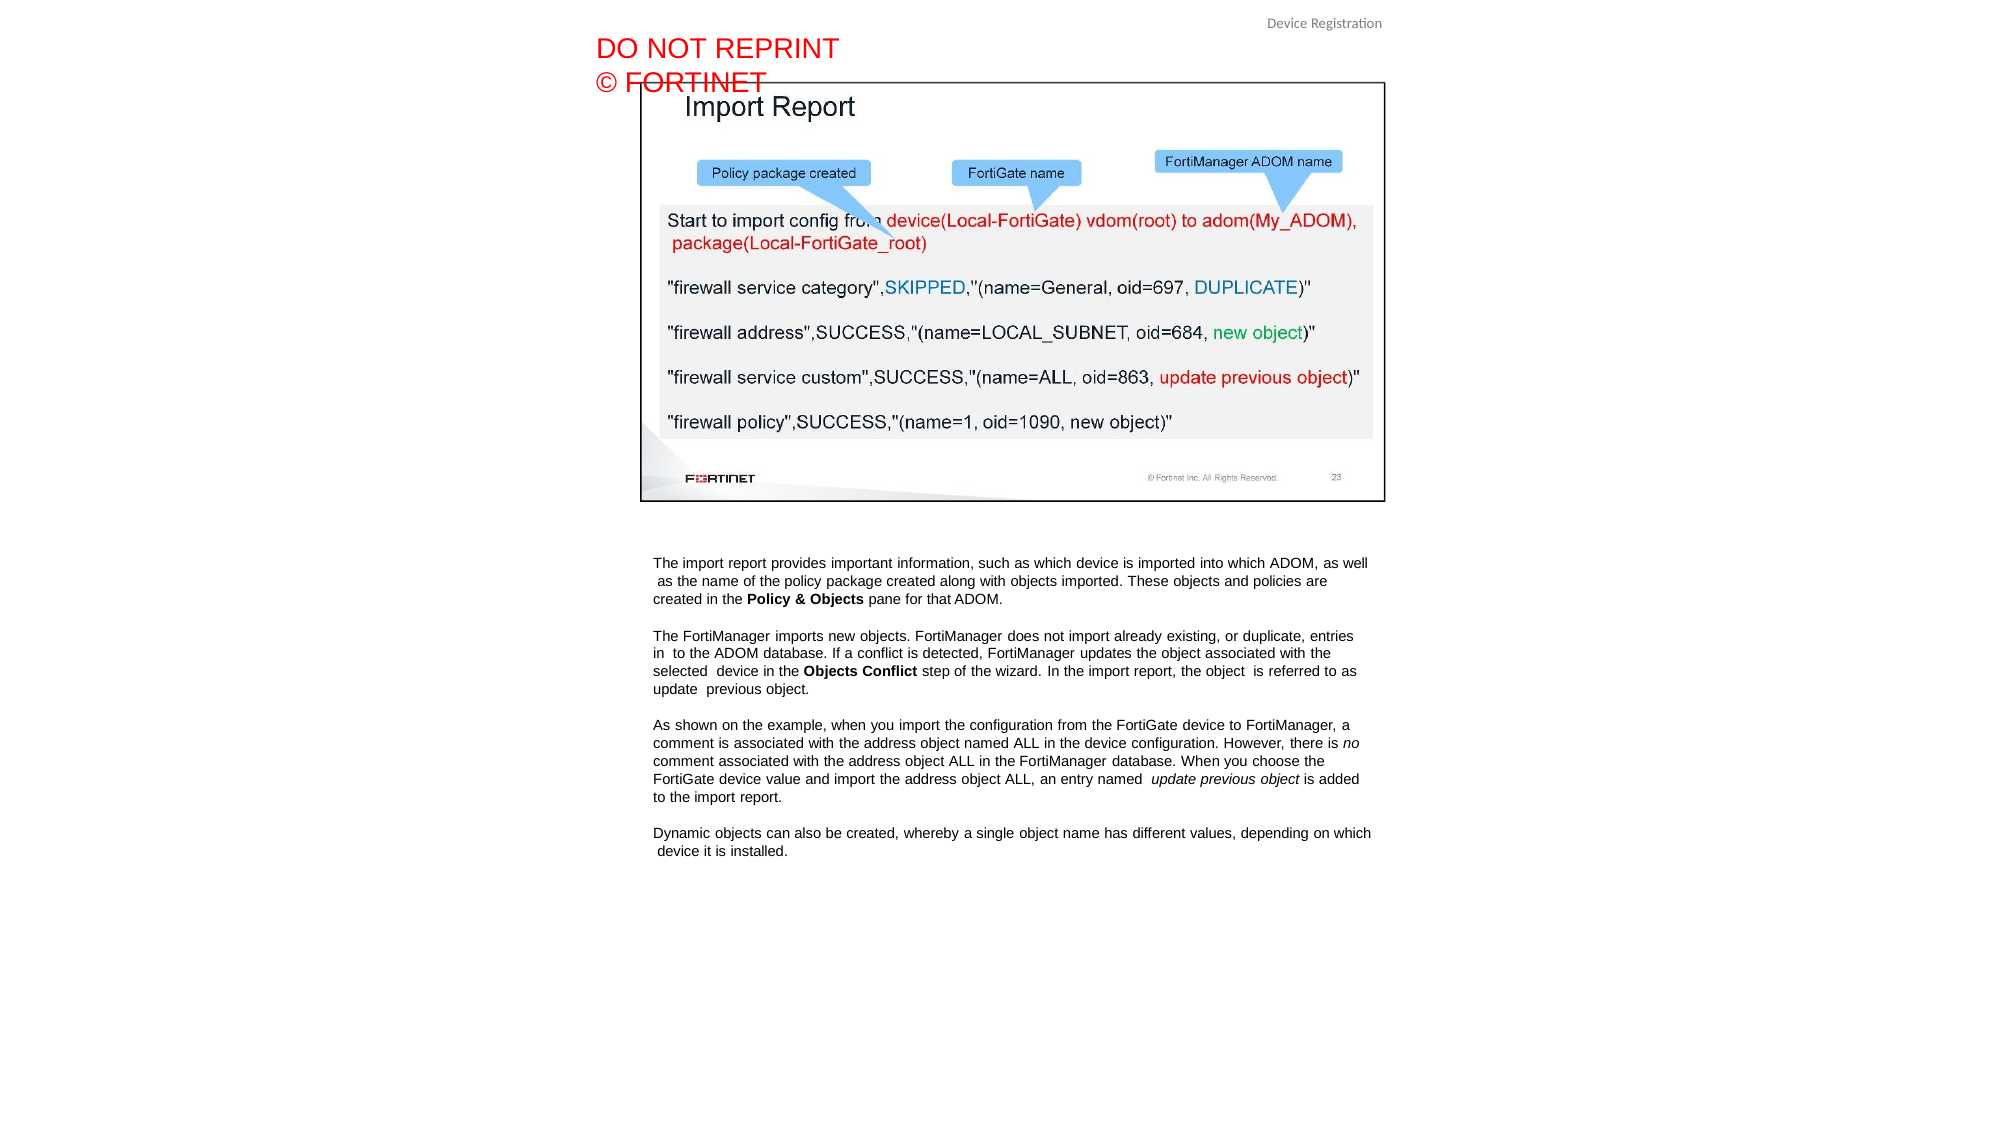

Device Registration
DO NOT REPRINT
© FORTINET
The import report provides important information, such as which device is imported into which ADOM, as well as the name of the policy package created along with objects imported. These objects and policies are created in the Policy & Objects pane for that ADOM.
The FortiManager imports new objects. FortiManager does not import already existing, or duplicate, entries in to the ADOM database. If a conflict is detected, FortiManager updates the object associated with the selected device in the Objects Conflict step of the wizard. In the import report, the object is referred to as update previous object.
As shown on the example, when you import the configuration from the FortiGate device to FortiManager, a comment is associated with the address object named ALL in the device configuration. However, there is no comment associated with the address object ALL in the FortiManager database. When you choose the FortiGate device value and import the address object ALL, an entry named update previous object is added to the import report.
Dynamic objects can also be created, whereby a single object name has different values, depending on which device it is installed.
FortiManager 6.2 Study Guide